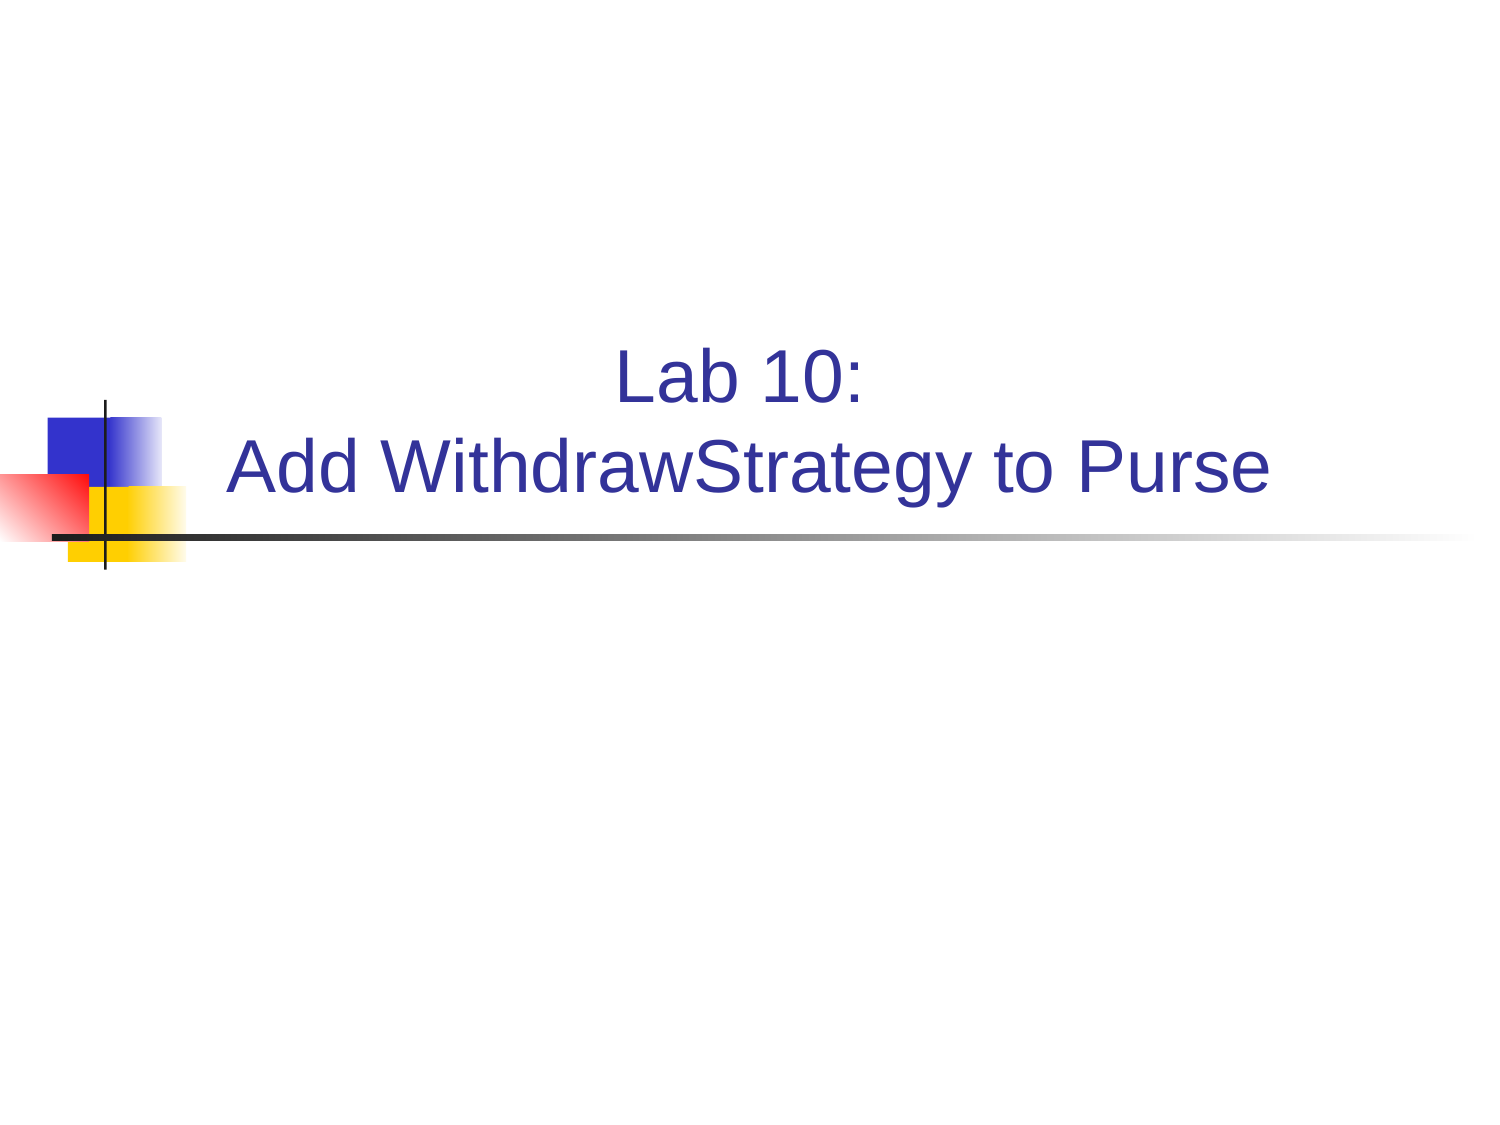

# Lab 10: Add WithdrawStrategy to Purse